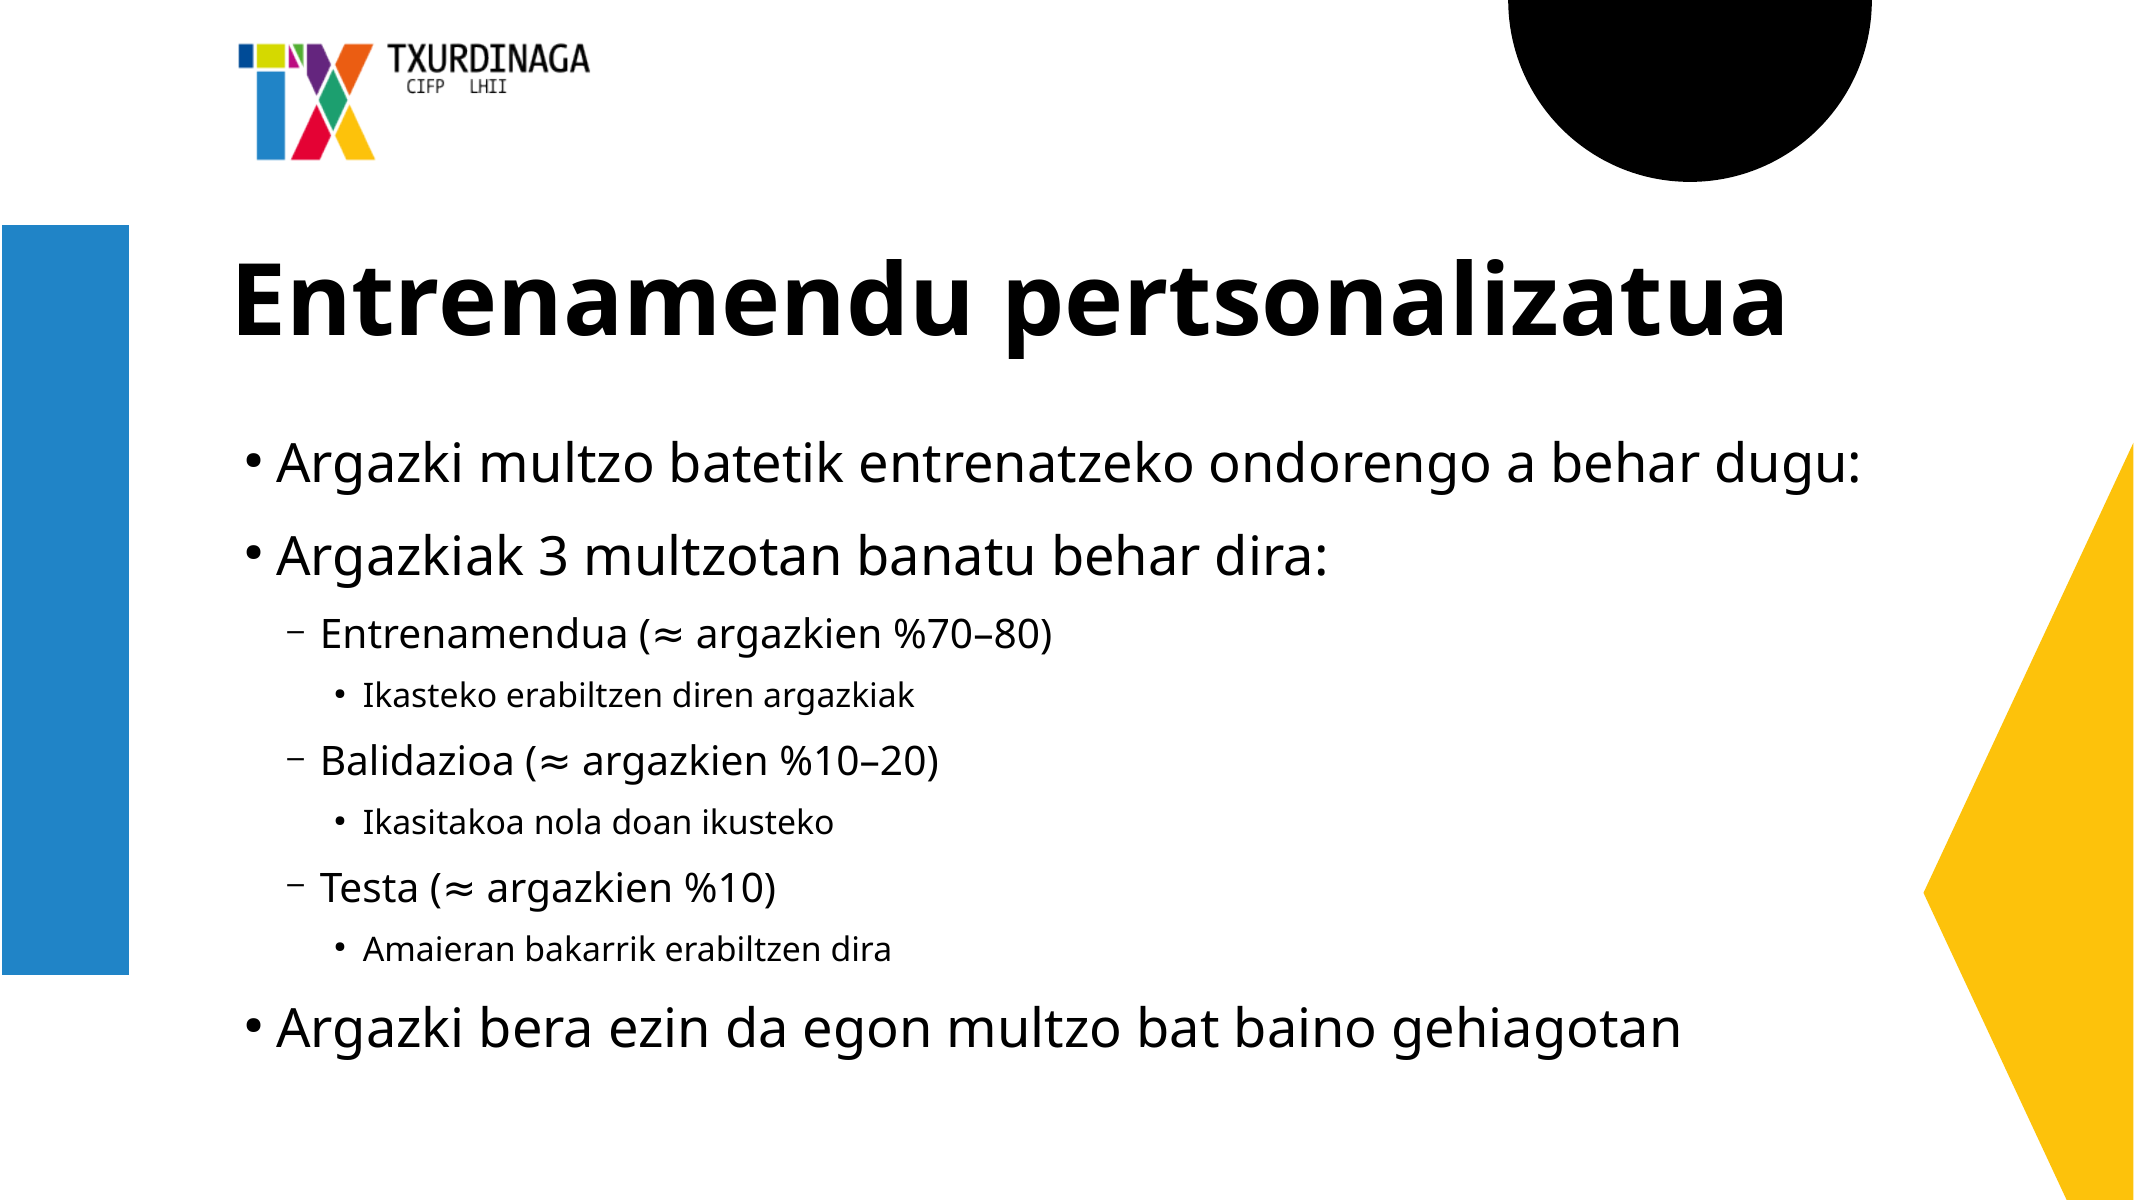

# Entrenamendu pertsonalizatua
Argazki multzo batetik entrenatzeko ondorengo a behar dugu:
Argazkiak 3 multzotan banatu behar dira:
Entrenamendua (≈ argazkien %70–80)
Ikasteko erabiltzen diren argazkiak
Balidazioa (≈ argazkien %10–20)
Ikasitakoa nola doan ikusteko
Testa (≈ argazkien %10)
Amaieran bakarrik erabiltzen dira
Argazki bera ezin da egon multzo bat baino gehiagotan